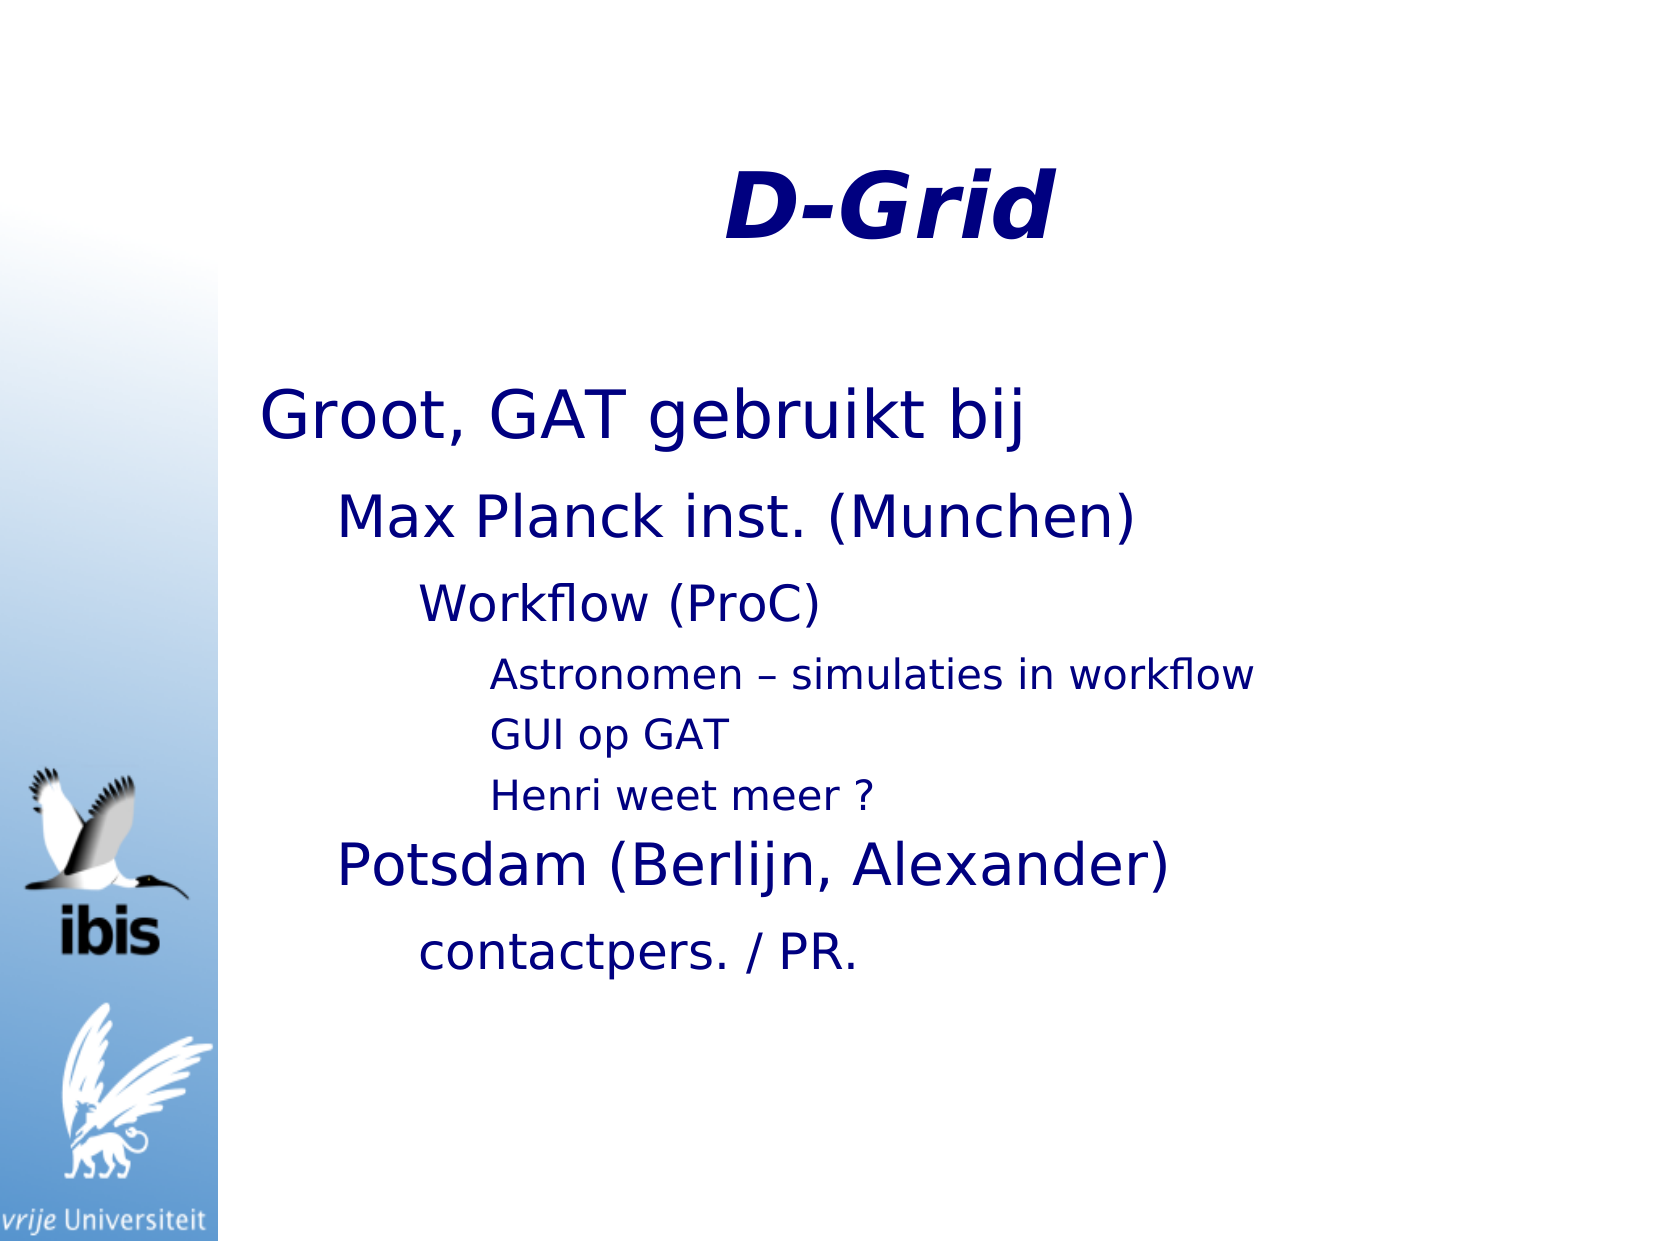

# D-Grid
Groot, GAT gebruikt bij
Max Planck inst. (Munchen)
Workflow (ProC)
Astronomen – simulaties in workflow
GUI op GAT
Henri weet meer ?
Potsdam (Berlijn, Alexander)
contactpers. / PR.